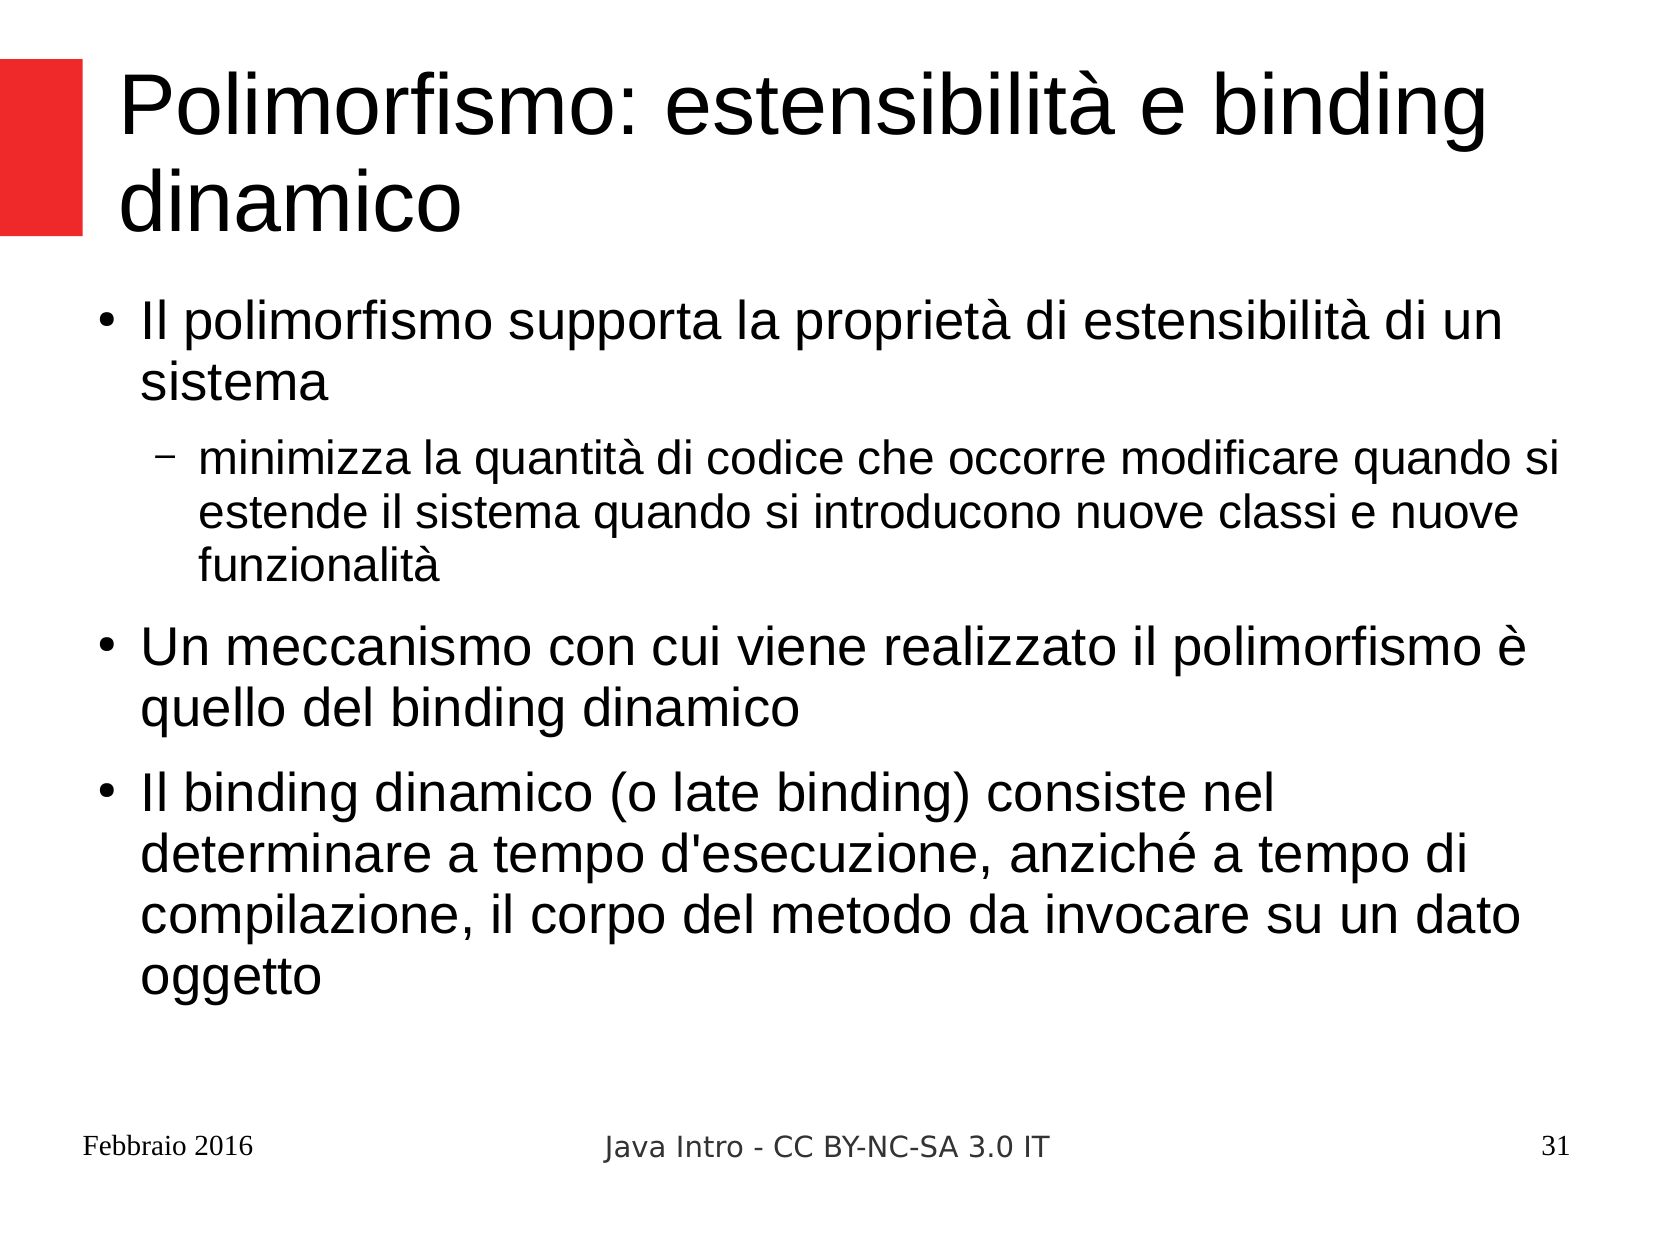

# Polimorfismo: estensibilità e binding dinamico
Il polimorfismo supporta la proprietà di estensibilità di un sistema
minimizza la quantità di codice che occorre modificare quando si estende il sistema quando si introducono nuove classi e nuove funzionalità
Un meccanismo con cui viene realizzato il polimorfismo è quello del binding dinamico
Il binding dinamico (o late binding) consiste nel determinare a tempo d'esecuzione, anziché a tempo di compilazione, il corpo del metodo da invocare su un dato oggetto
Your Date Here
Your Footer Here
31